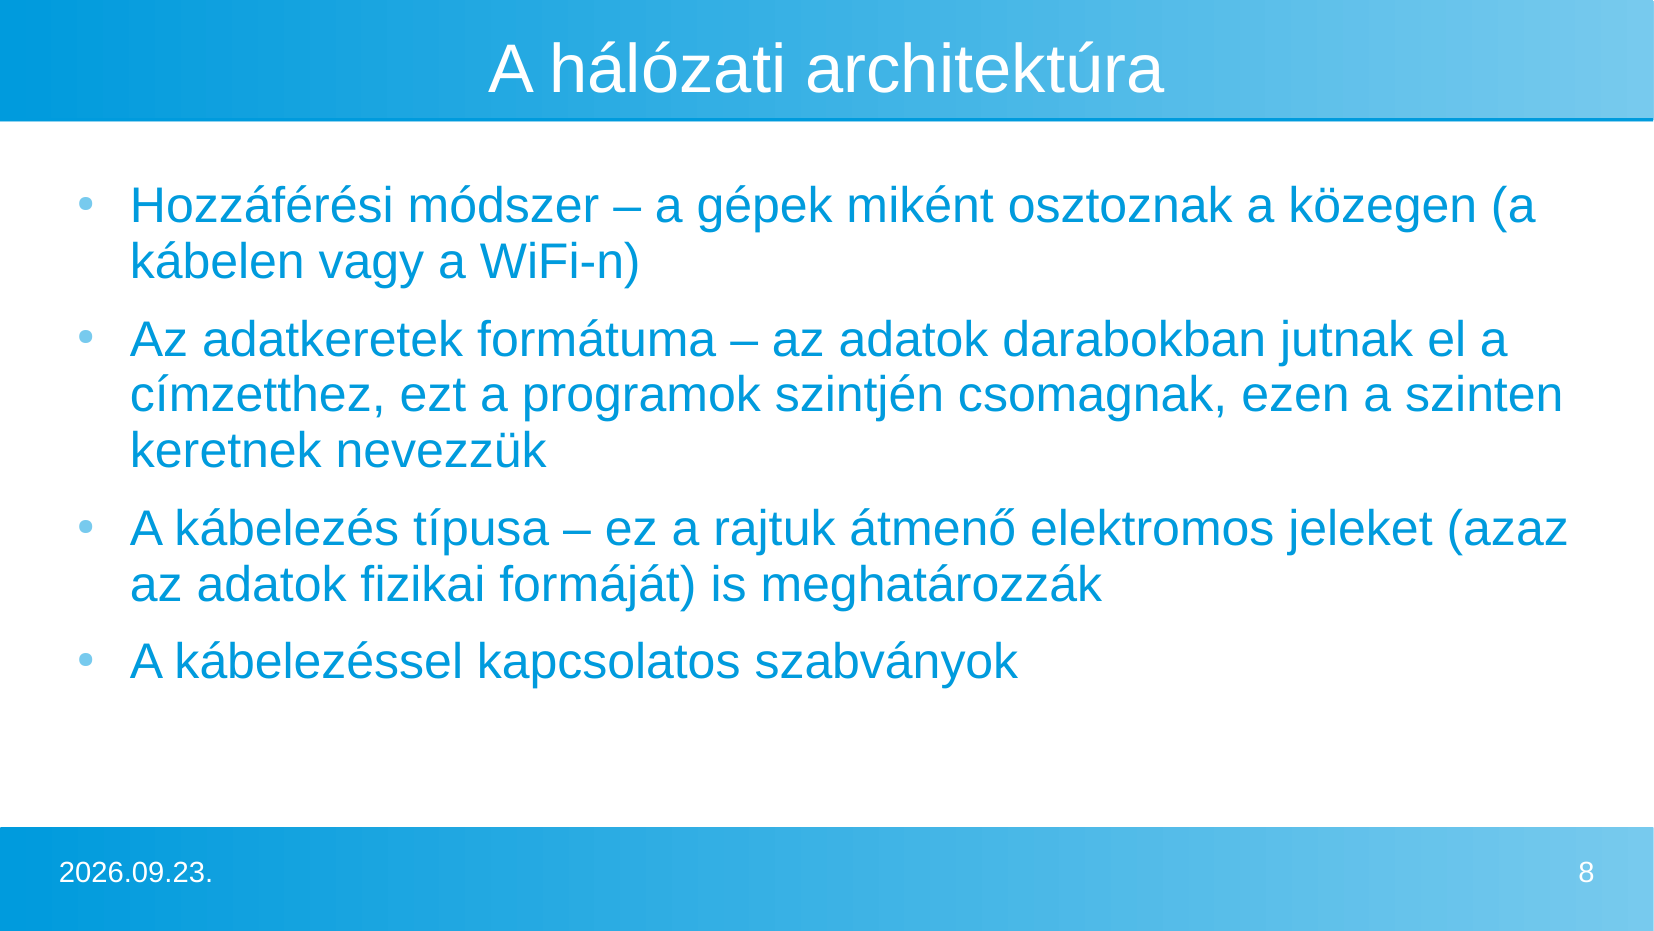

# A hálózati architektúra
Hozzáférési módszer – a gépek miként osztoznak a közegen (a kábelen vagy a WiFi-n)
Az adatkeretek formátuma – az adatok darabokban jutnak el a címzetthez, ezt a programok szintjén csomagnak, ezen a szinten keretnek nevezzük
A kábelezés típusa – ez a rajtuk átmenő elektromos jeleket (azaz az adatok fizikai formáját) is meghatározzák
A kábelezéssel kapcsolatos szabványok
8